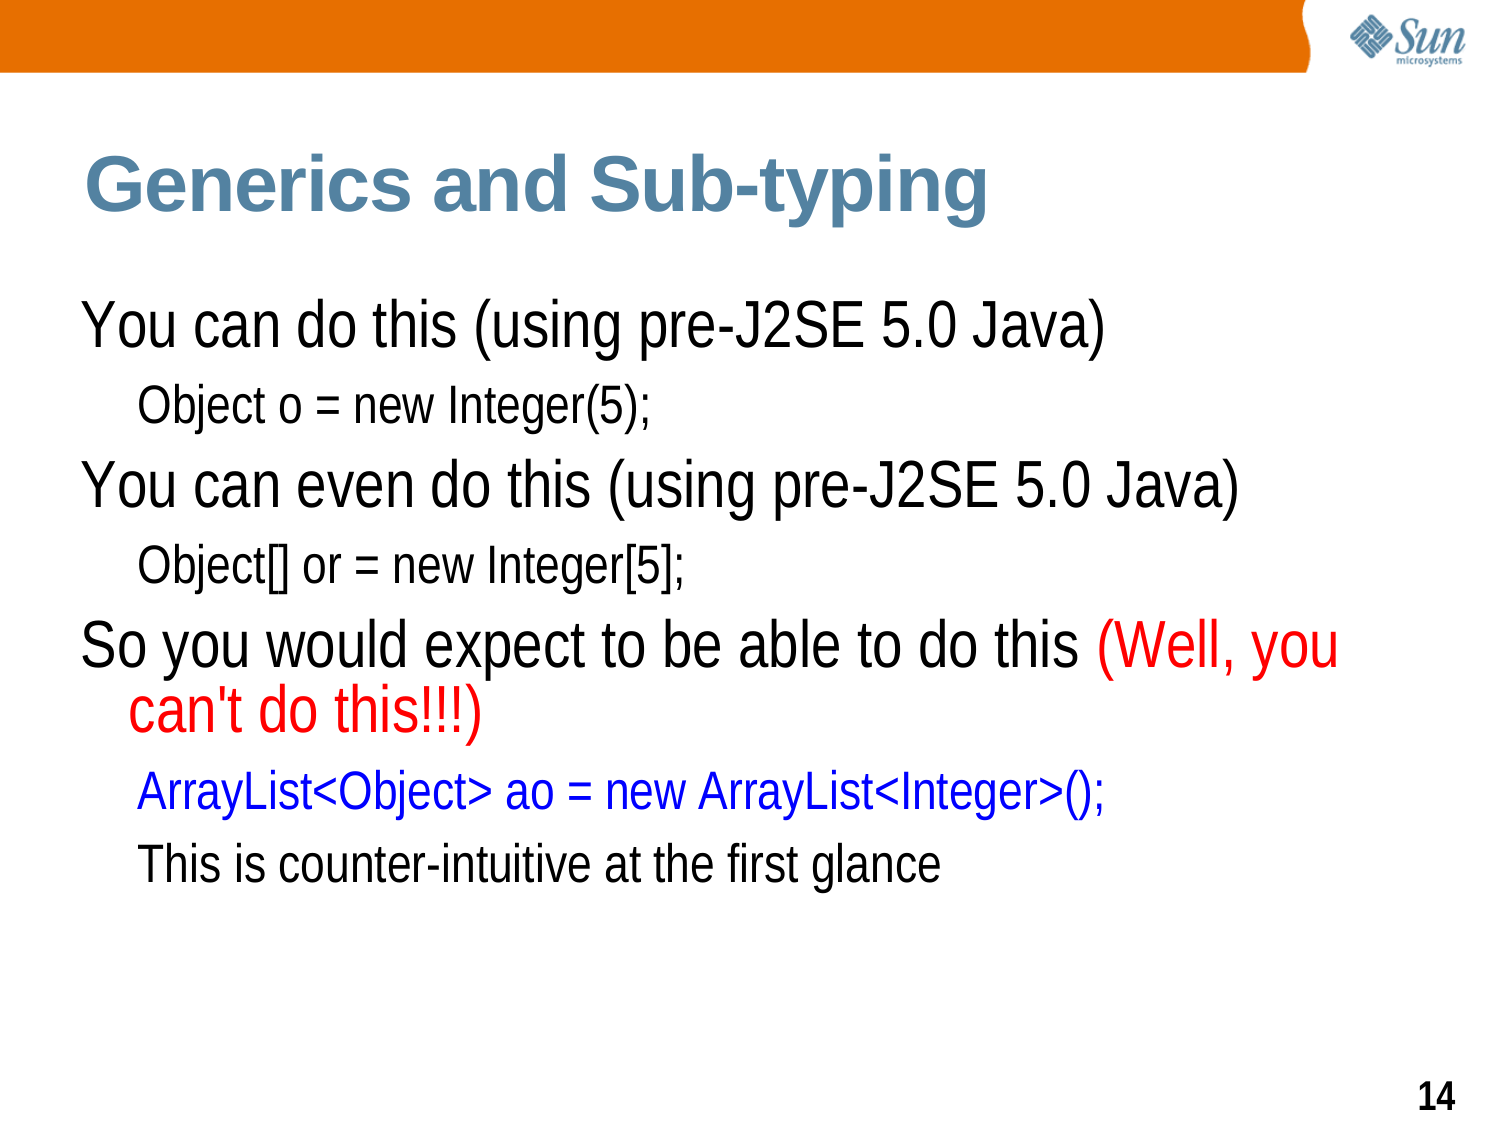

# Generics and Sub-typing
You can do this (using pre-J2SE 5.0 Java)
Object o = new Integer(5);
You can even do this (using pre-J2SE 5.0 Java)
Object[] or = new Integer[5];
So you would expect to be able to do this (Well, you can't do this!!!)
ArrayList<Object> ao = new ArrayList<Integer>();
This is counter-intuitive at the first glance